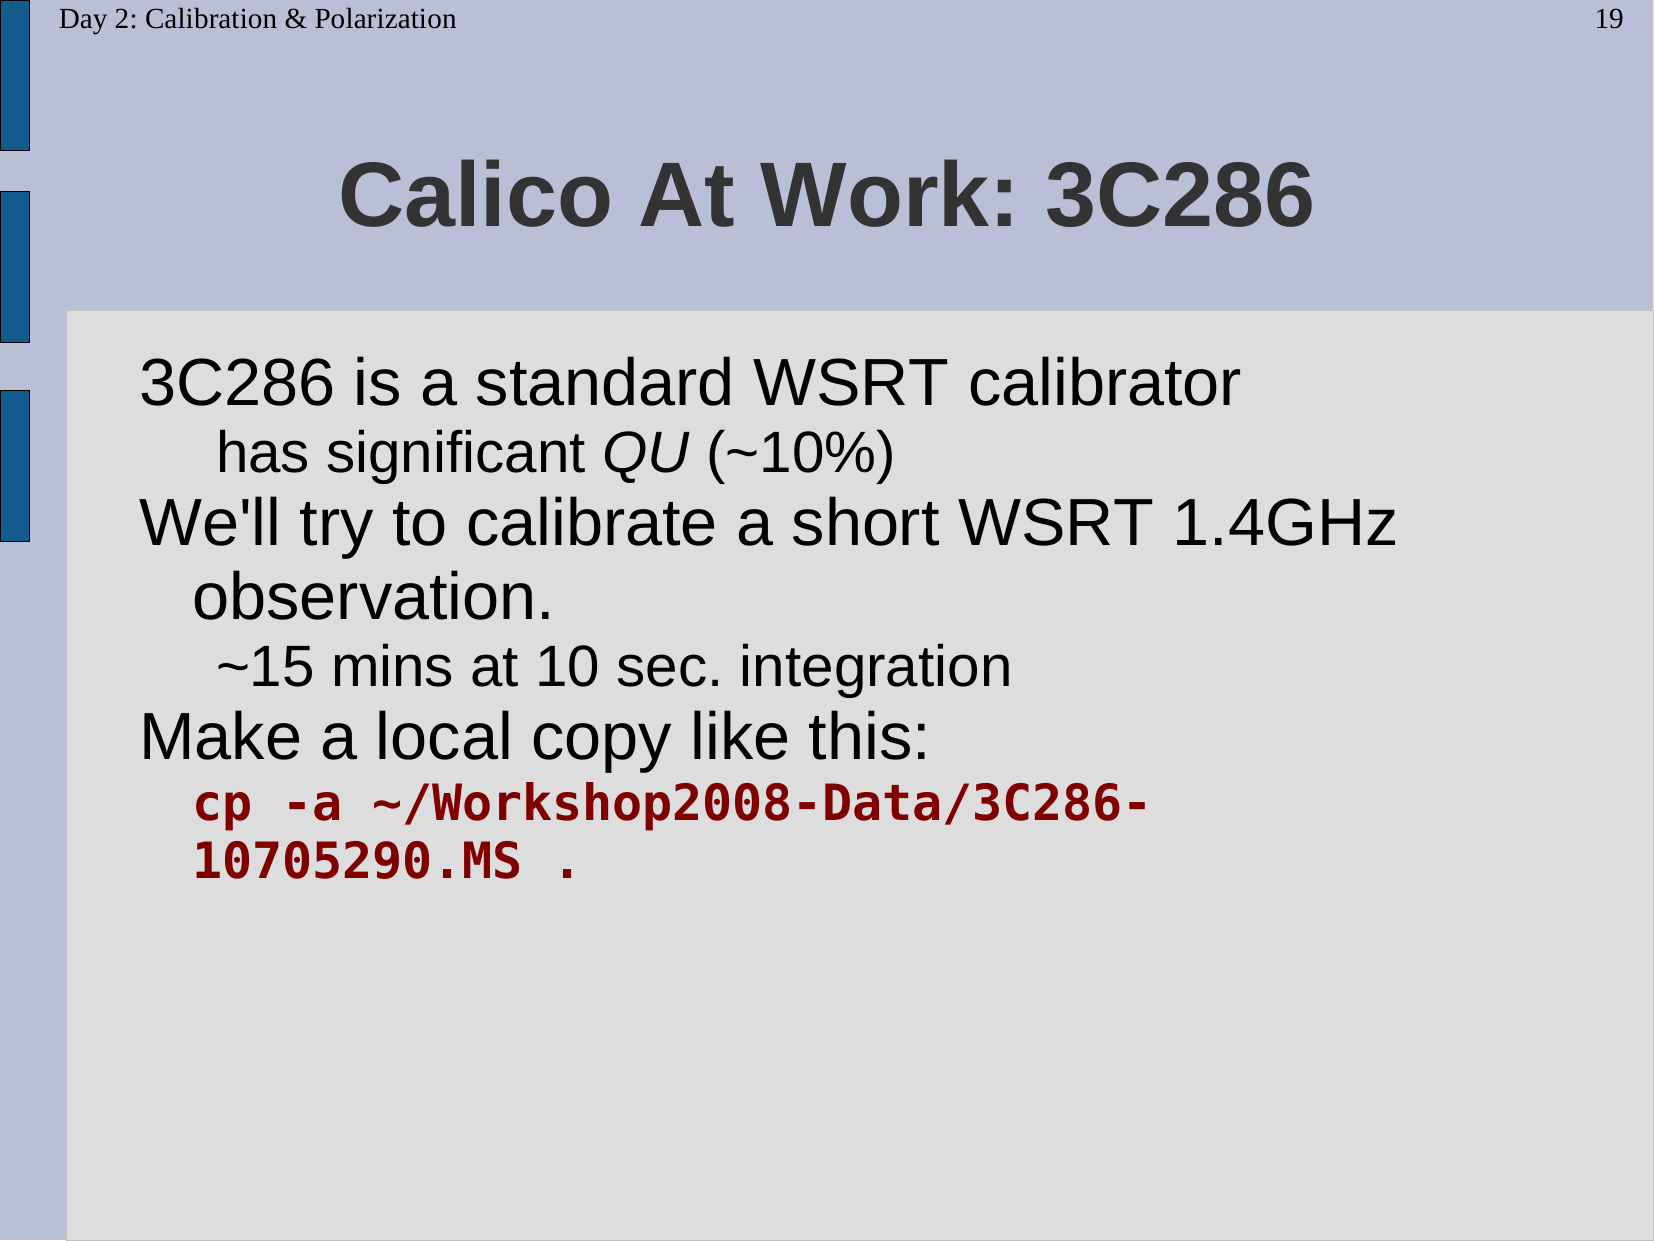

Day 2: Calibration & Polarization
19
# Calico At Work: 3C286
3C286 is a standard WSRT calibrator
has significant QU (~10%)
We'll try to calibrate a short WSRT 1.4GHz observation.
~15 mins at 10 sec. integration
Make a local copy like this:
cp -a ~/Workshop2008-Data/3C286-10705290.MS .